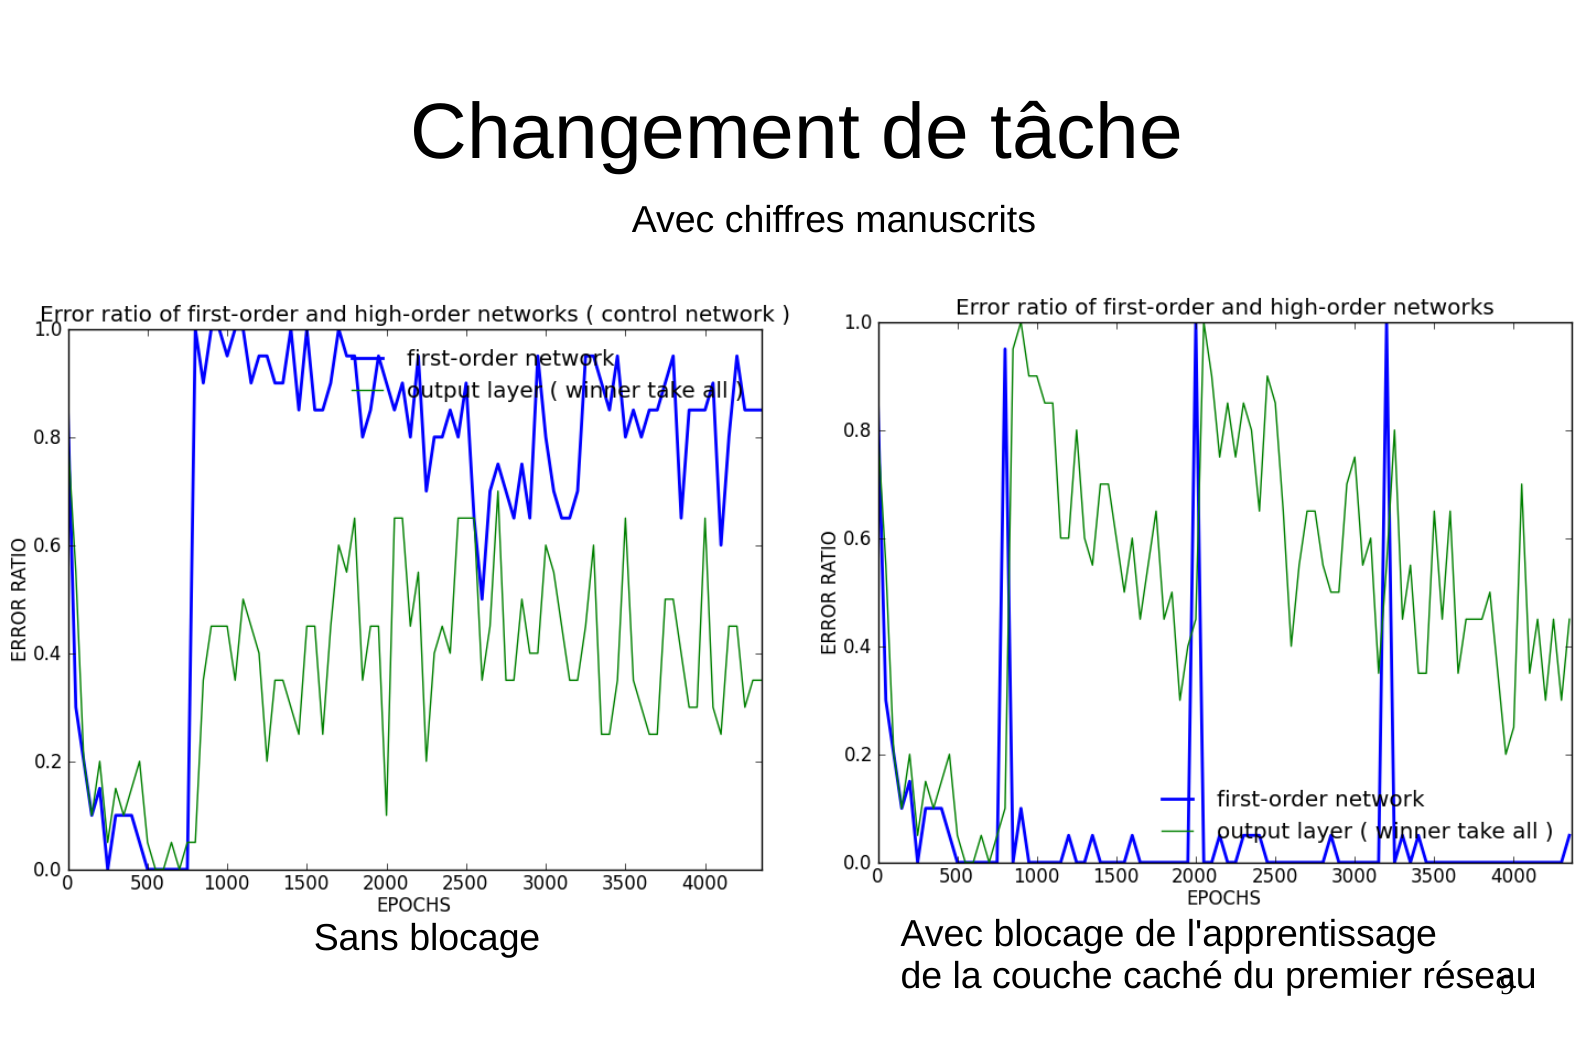

# Changement de tâche
Avec chiffres manuscrits
Avec blocage de l'apprentissage
de la couche caché du premier réseau
Sans blocage
9